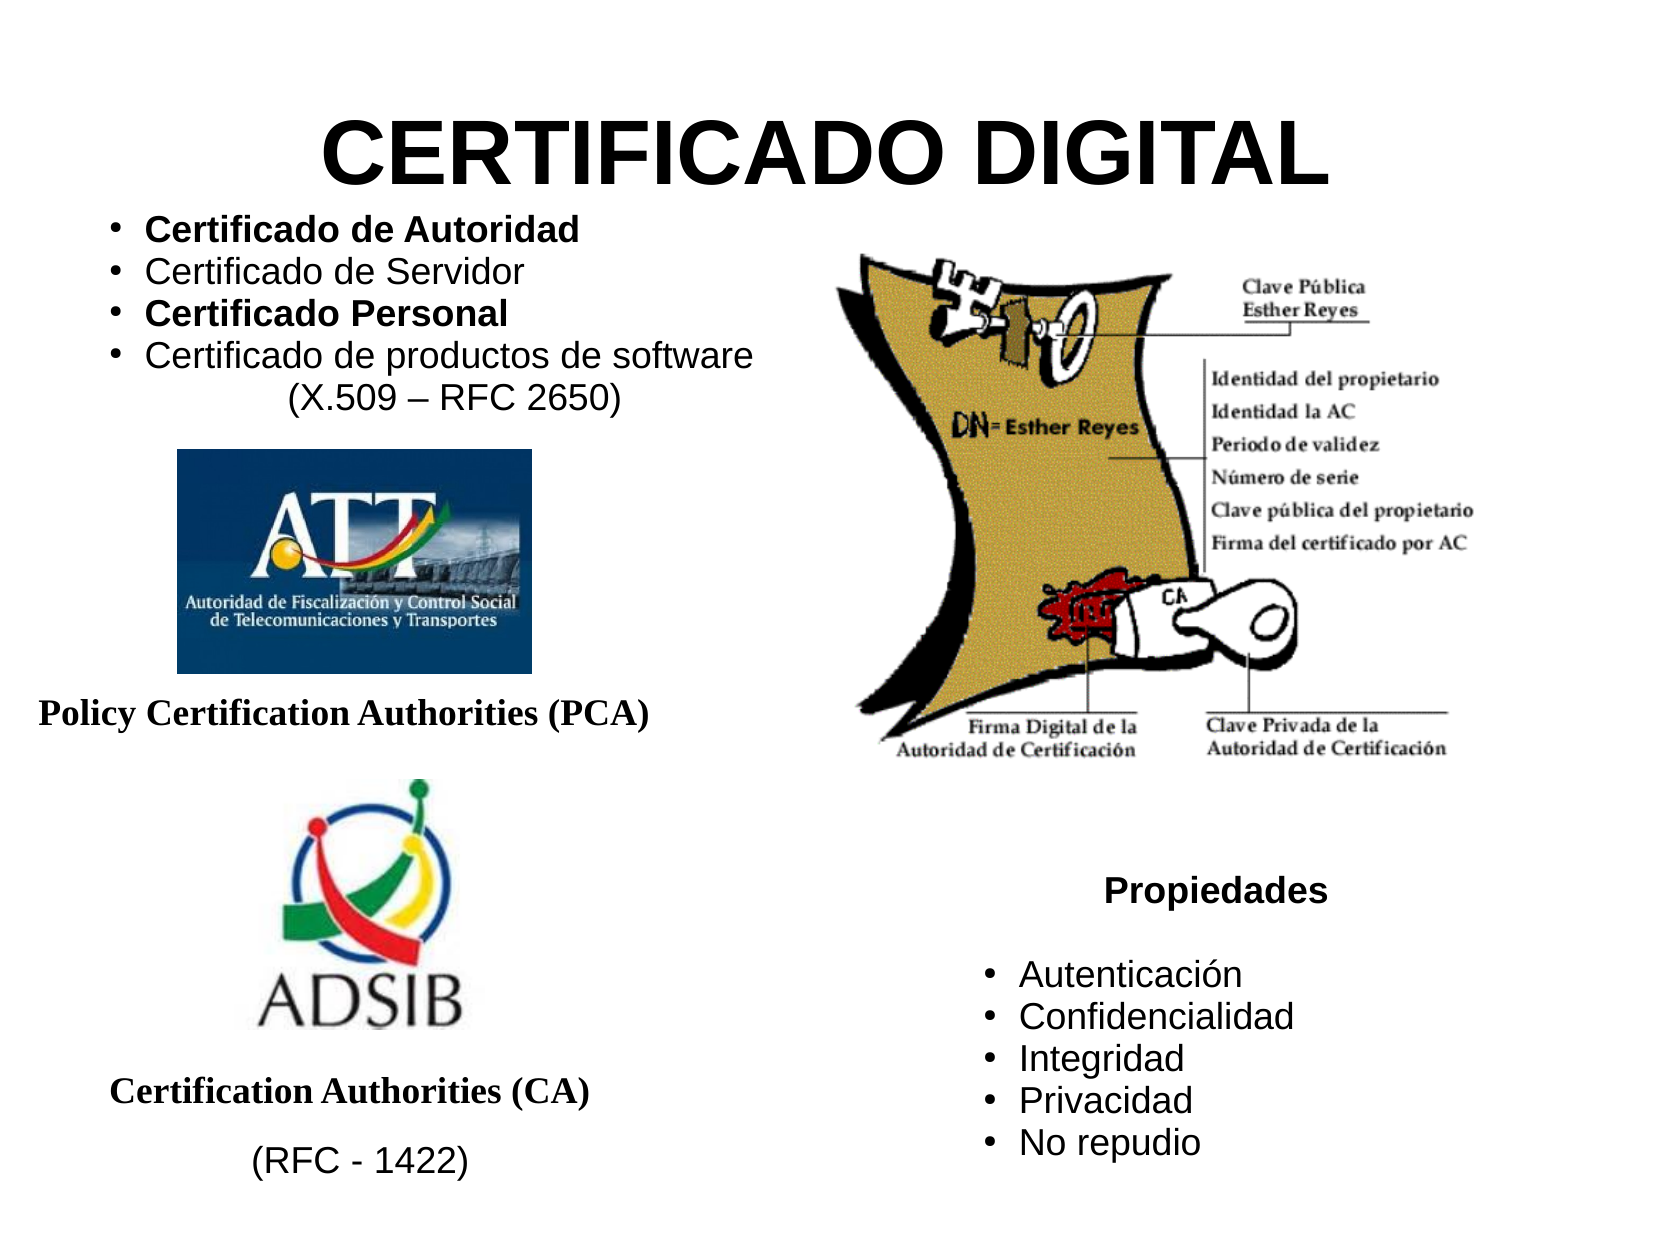

# CERTIFICADO DIGITAL
Certificado de Autoridad
Certificado de Servidor
Certificado Personal
Certificado de productos de software
(X.509 – RFC 2650)
Policy Certification Authorities (PCA)
Propiedades
Autenticación
Confidencialidad
Integridad
Privacidad
No repudio
Certification Authorities (CA)
(RFC - 1422)